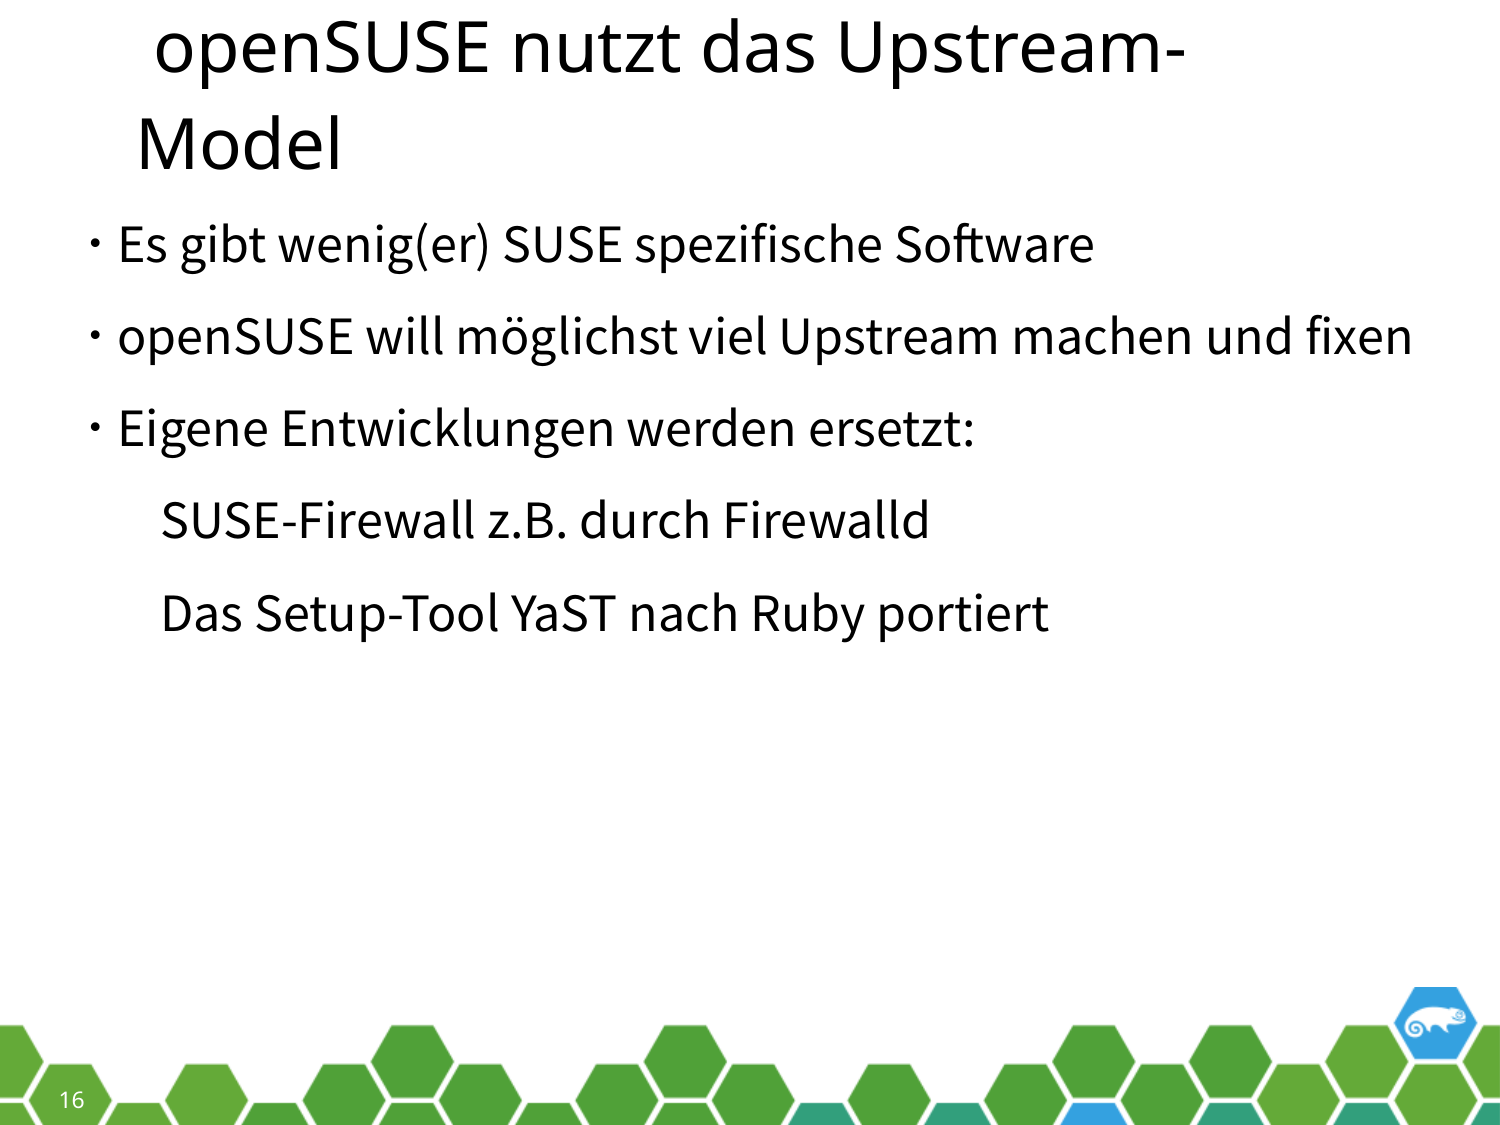

# openSUSE nutzt das Upstream-Model
Es gibt wenig(er) SUSE spezifische Software
openSUSE will möglichst viel Upstream machen und fixen
Eigene Entwicklungen werden ersetzt:
 SUSE-Firewall z.B. durch Firewalld
 Das Setup-Tool YaST nach Ruby portiert